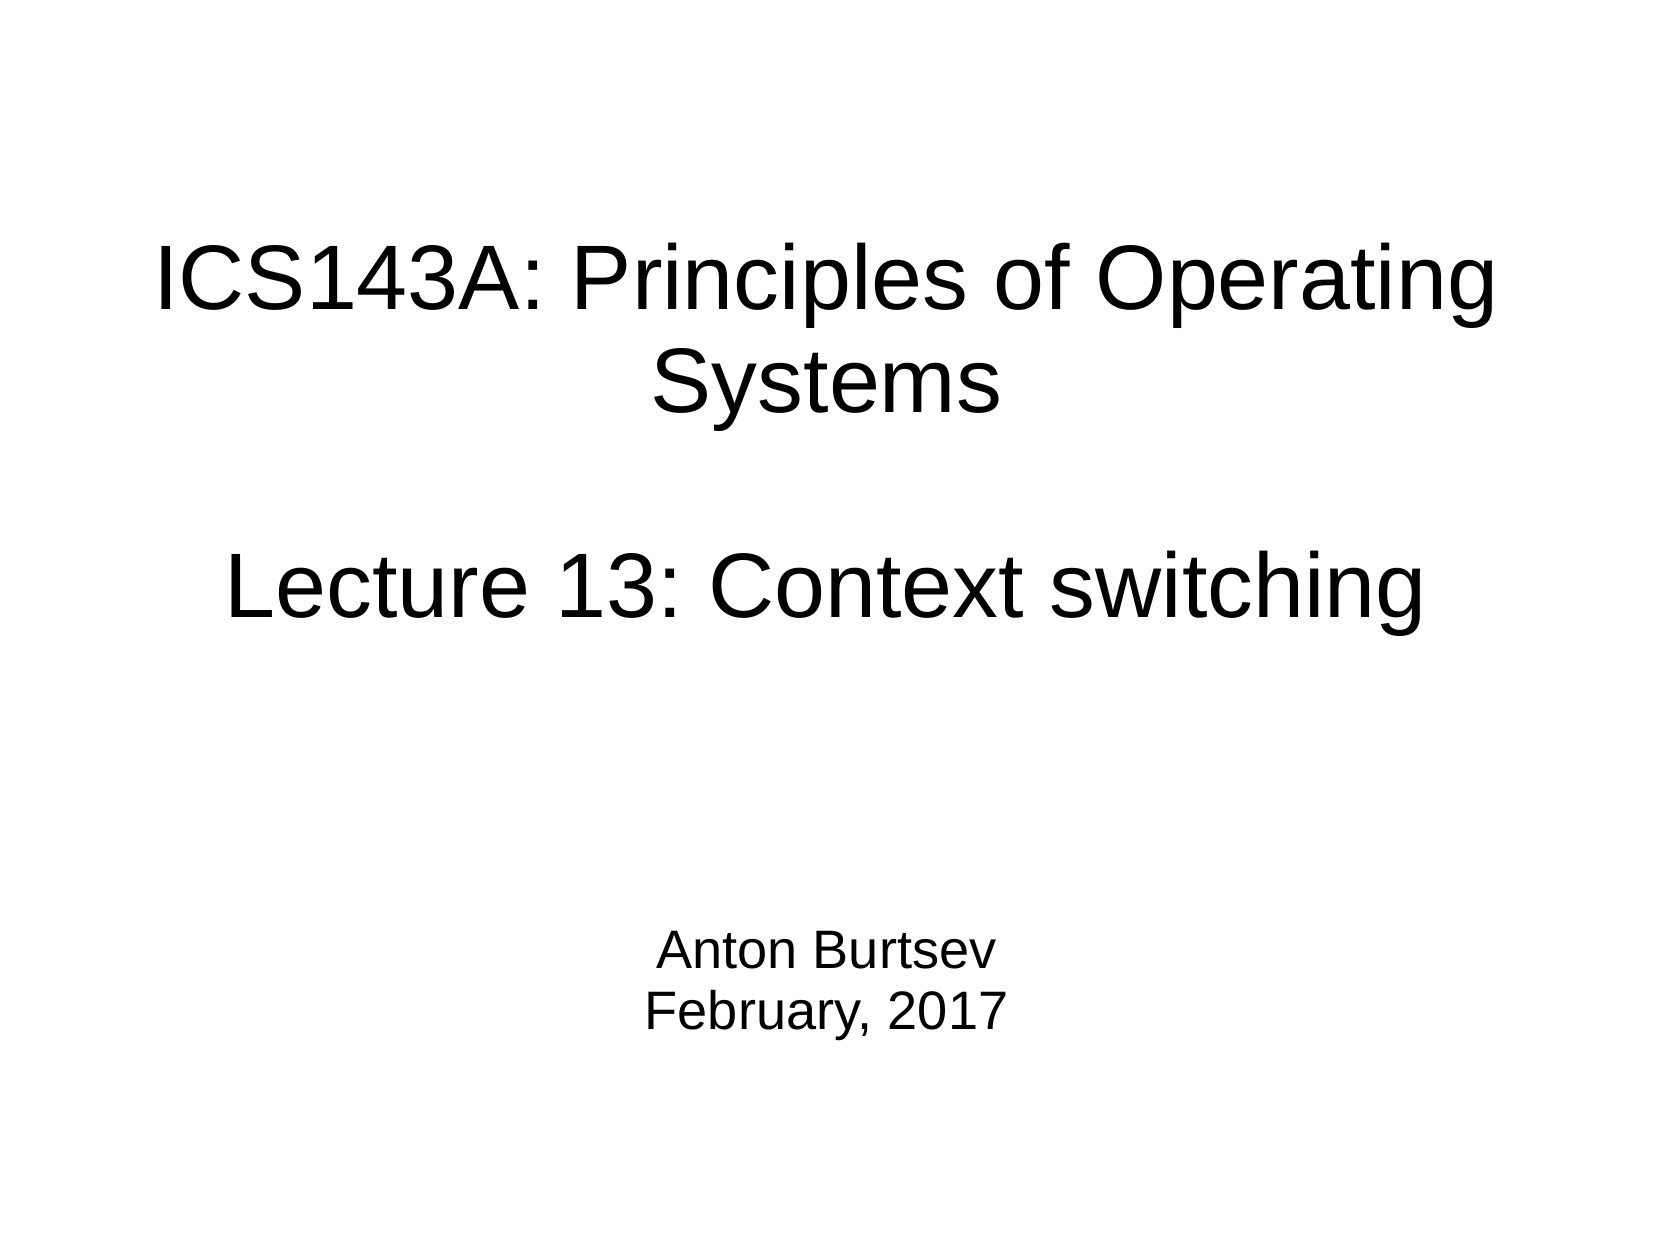

# ICS143A: Principles of Operating Systems Lecture 13: Context switching
Anton Burtsev
February, 2017